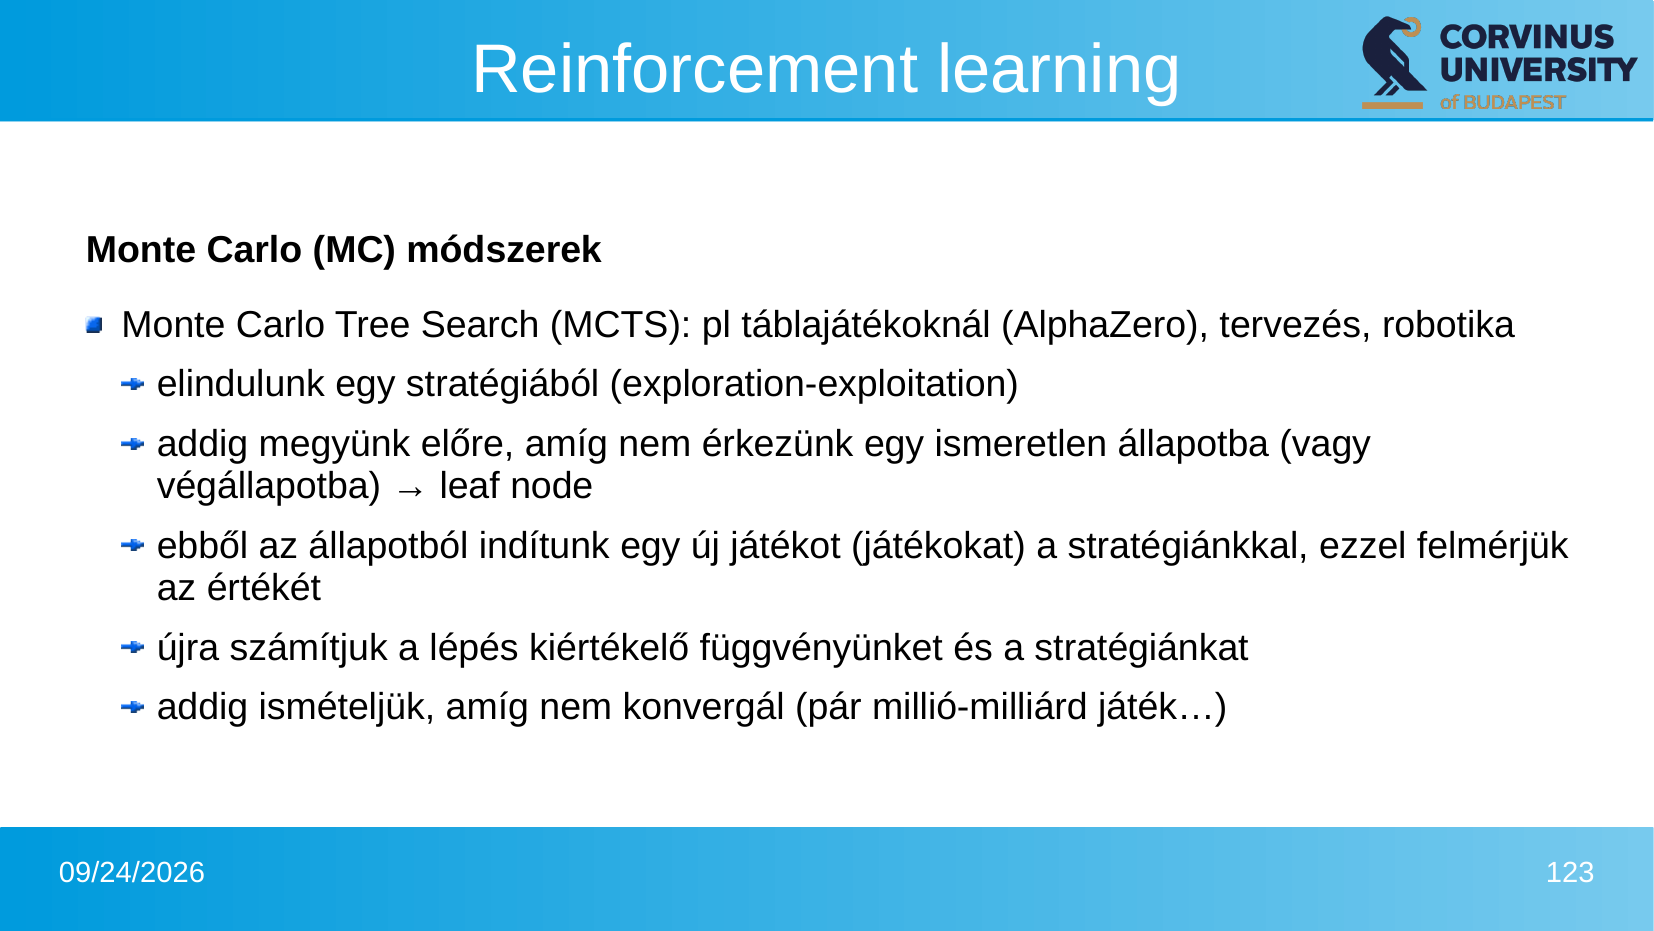

# Reinforcement learning
Monte Carlo (MC) módszerek
Monte Carlo Tree Search (MCTS): pl táblajátékoknál (AlphaZero), tervezés, robotika
elindulunk egy stratégiából (exploration-exploitation)
addig megyünk előre, amíg nem érkezünk egy ismeretlen állapotba (vagy végállapotba) → leaf node
ebből az állapotból indítunk egy új játékot (játékokat) a stratégiánkkal, ezzel felmérjük az értékét
újra számítjuk a lépés kiértékelő függvényünket és a stratégiánkat
addig ismételjük, amíg nem konvergál (pár millió-milliárd játék…)
123